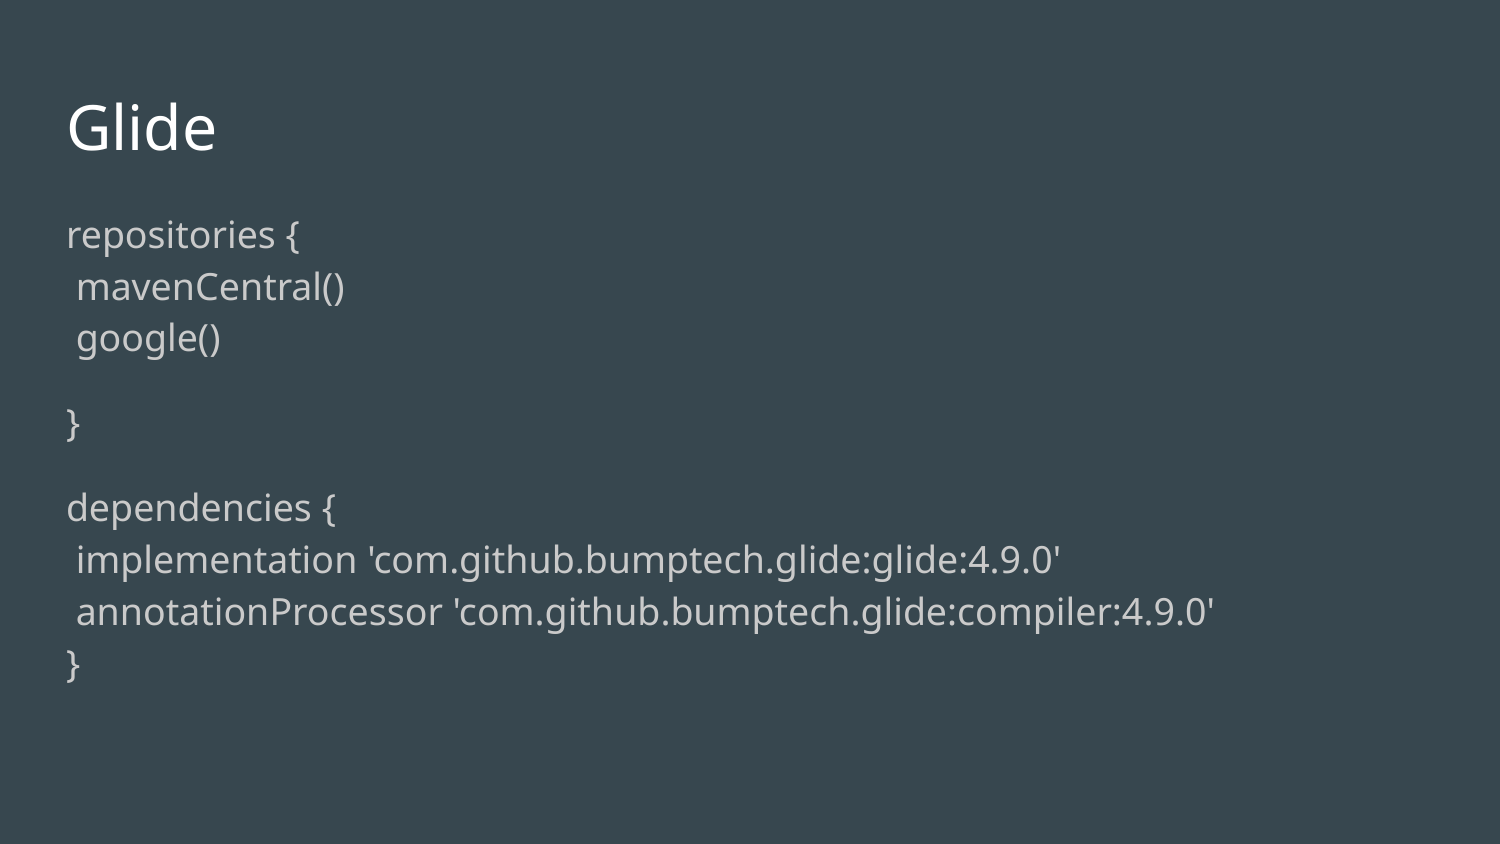

# Glide
repositories {
 mavenCentral()
 google()
}
dependencies {
 implementation 'com.github.bumptech.glide:glide:4.9.0'
 annotationProcessor 'com.github.bumptech.glide:compiler:4.9.0'
}